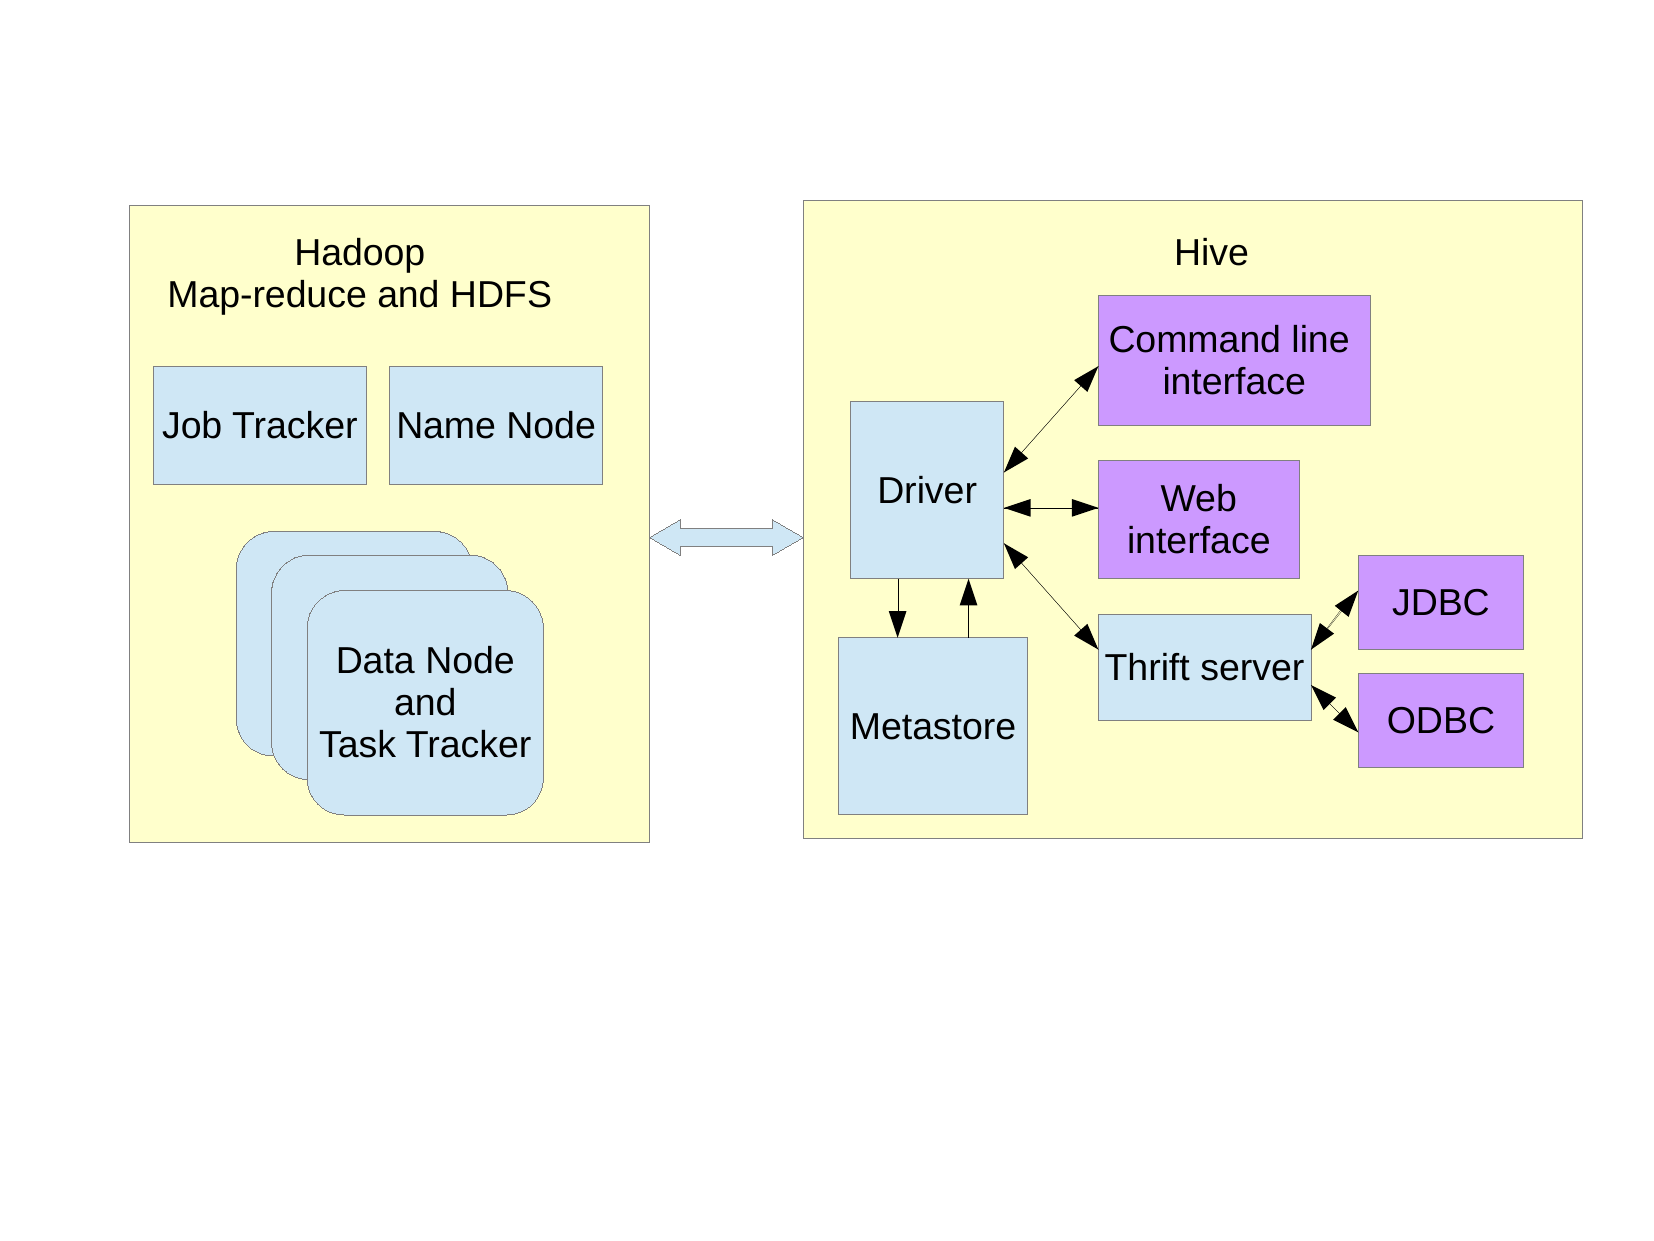

Hadoop
Map-reduce and HDFS
Hive
Command line
interface
Job Tracker
Name Node
Driver
Web
interface
JDBC
Data Node
and
Task Tracker
Thrift server
Metastore
ODBC